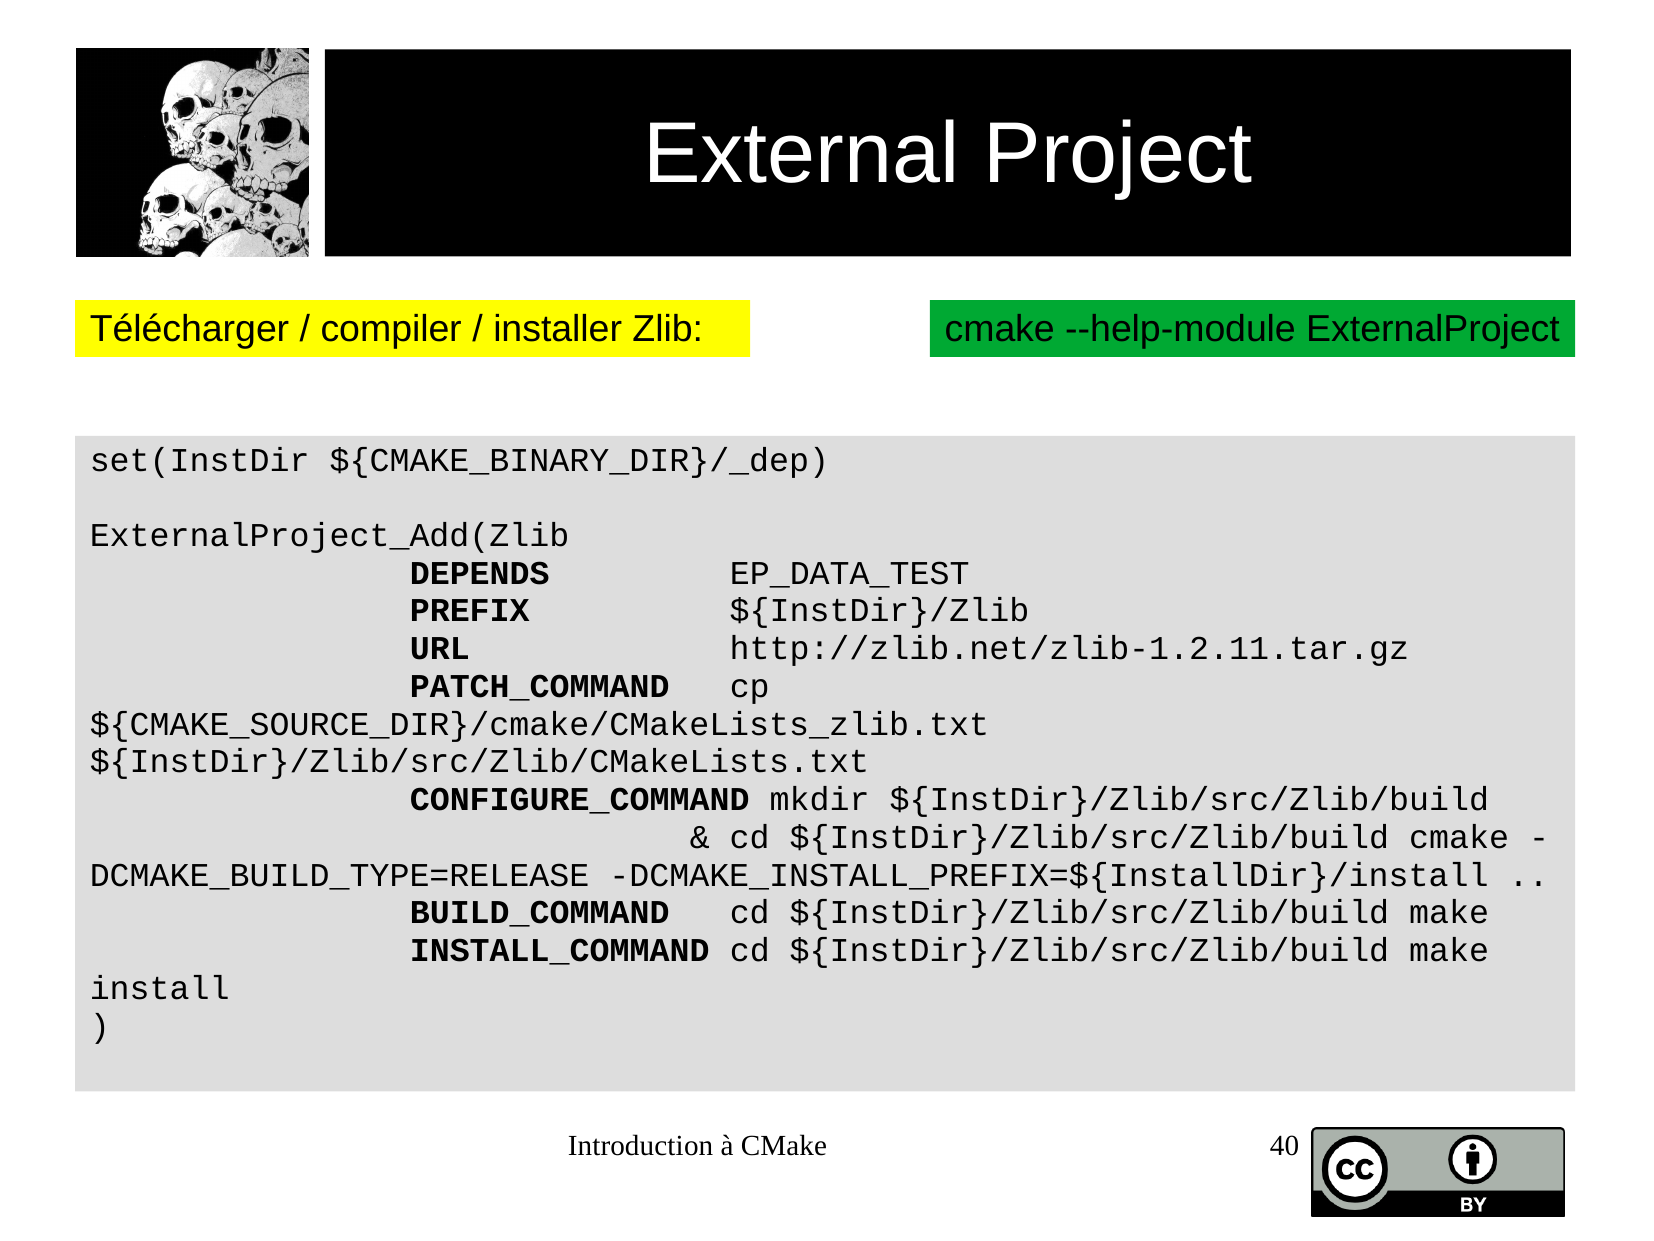

# External Project
Télécharger / compiler / installer Zlib:
cmake --help-module ExternalProject
set(InstDir ${CMAKE_BINARY_DIR}/_dep)
ExternalProject_Add(Zlib
 DEPENDS EP_DATA_TEST
 PREFIX ${InstDir}/Zlib
 URL http://zlib.net/zlib-1.2.11.tar.gz
 PATCH_COMMAND cp ${CMAKE_SOURCE_DIR}/cmake/CMakeLists_zlib.txt ${InstDir}/Zlib/src/Zlib/CMakeLists.txt
 CONFIGURE_COMMAND mkdir ${InstDir}/Zlib/src/Zlib/build
 & cd ${InstDir}/Zlib/src/Zlib/build cmake -DCMAKE_BUILD_TYPE=RELEASE -DCMAKE_INSTALL_PREFIX=${InstallDir}/install ..
 BUILD_COMMAND cd ${InstDir}/Zlib/src/Zlib/build make
 INSTALL_COMMAND cd ${InstDir}/Zlib/src/Zlib/build make install
)
Introduction à CMake
40